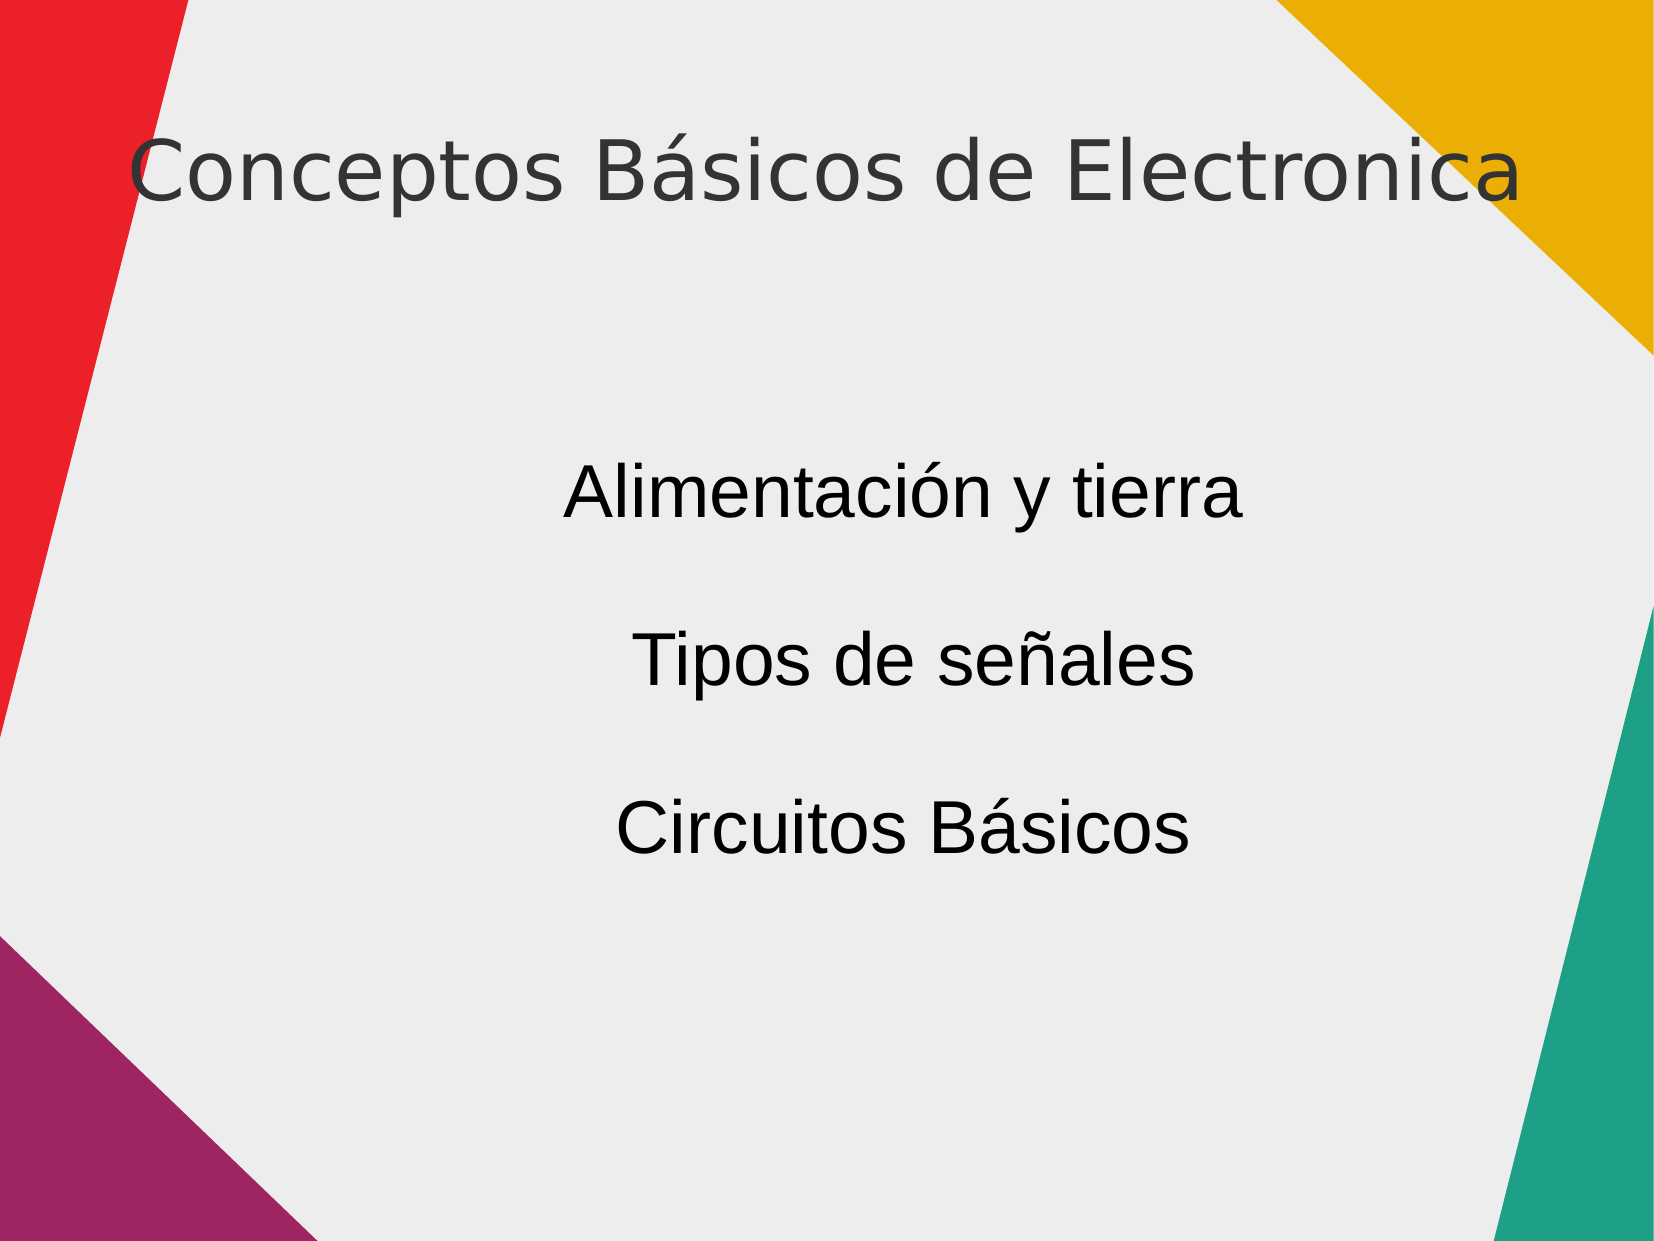

# Conceptos Básicos de Electronica
Alimentación y tierra
 Tipos de señales
Circuitos Básicos